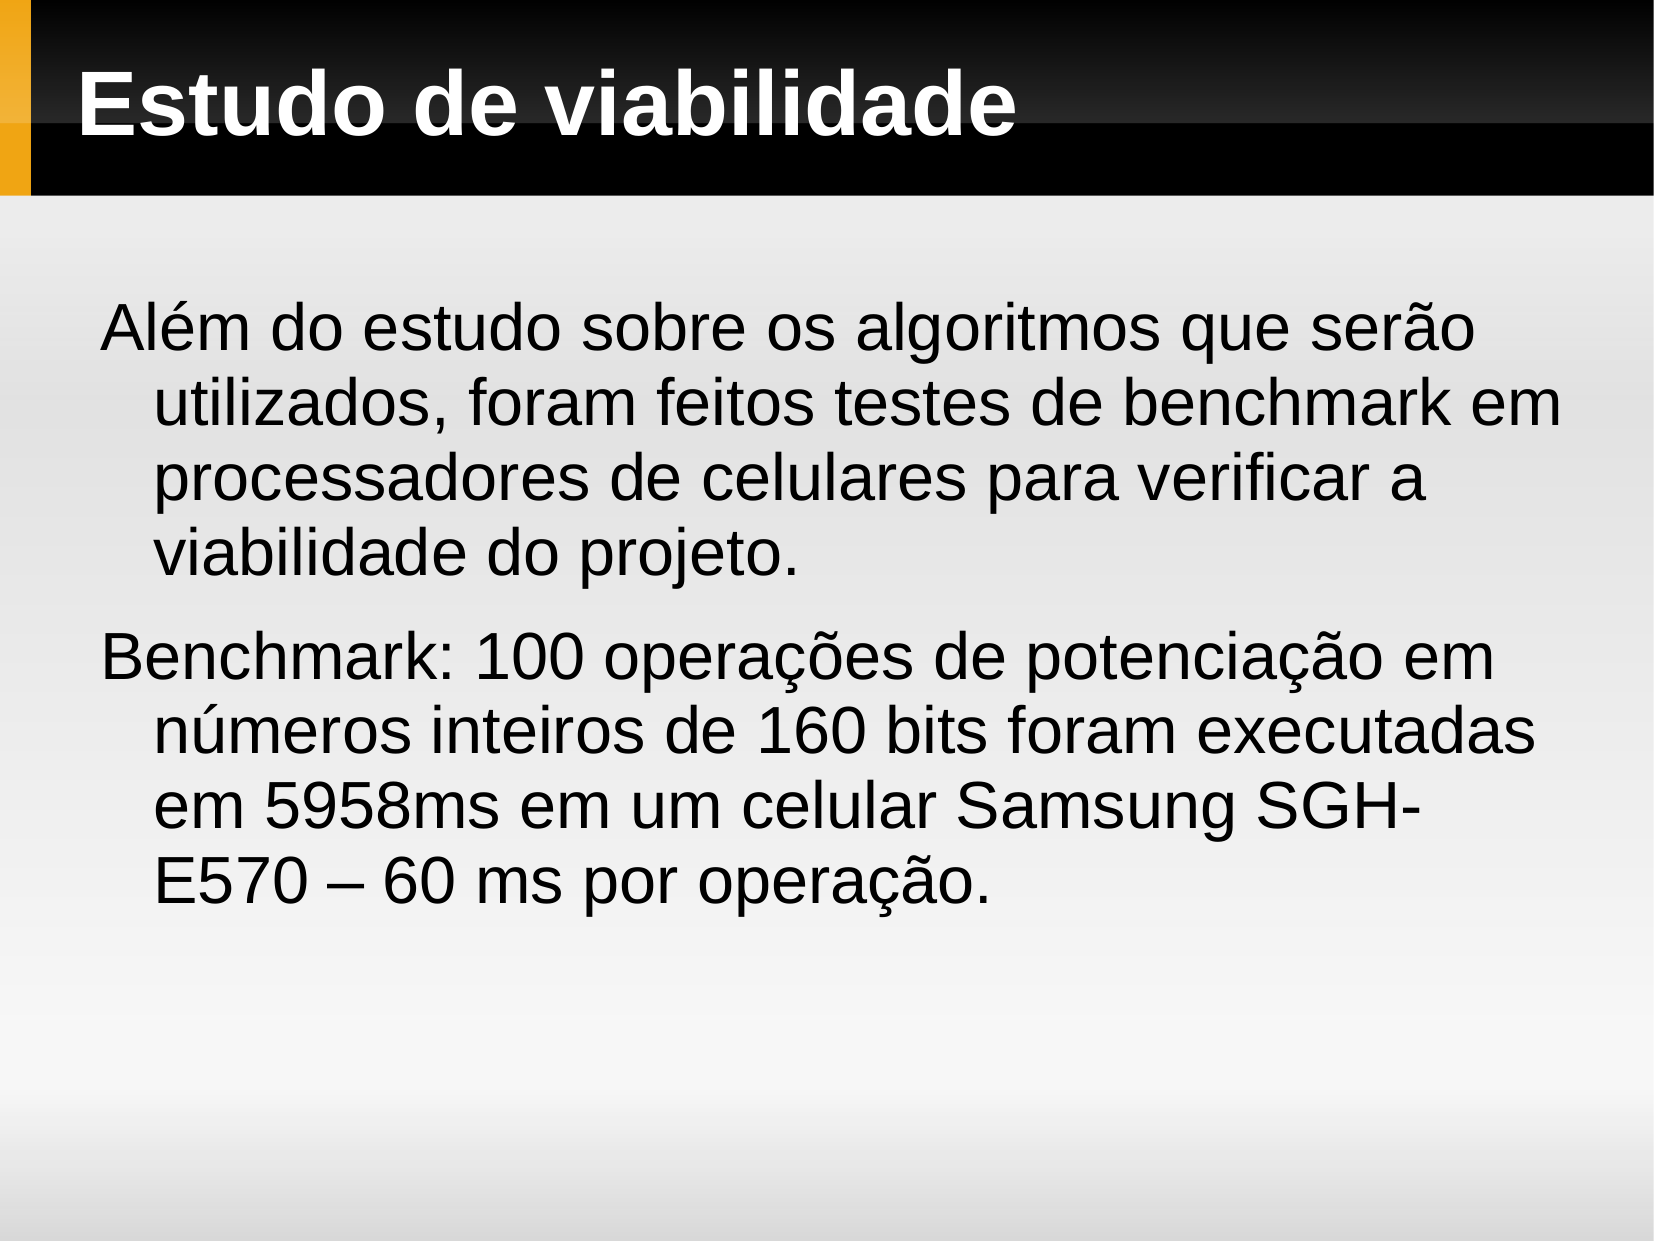

# Estudo de viabilidade
Além do estudo sobre os algoritmos que serão utilizados, foram feitos testes de benchmark em processadores de celulares para verificar a viabilidade do projeto.
Benchmark: 100 operações de potenciação em números inteiros de 160 bits foram executadas em 5958ms em um celular Samsung SGH-E570 – 60 ms por operação.